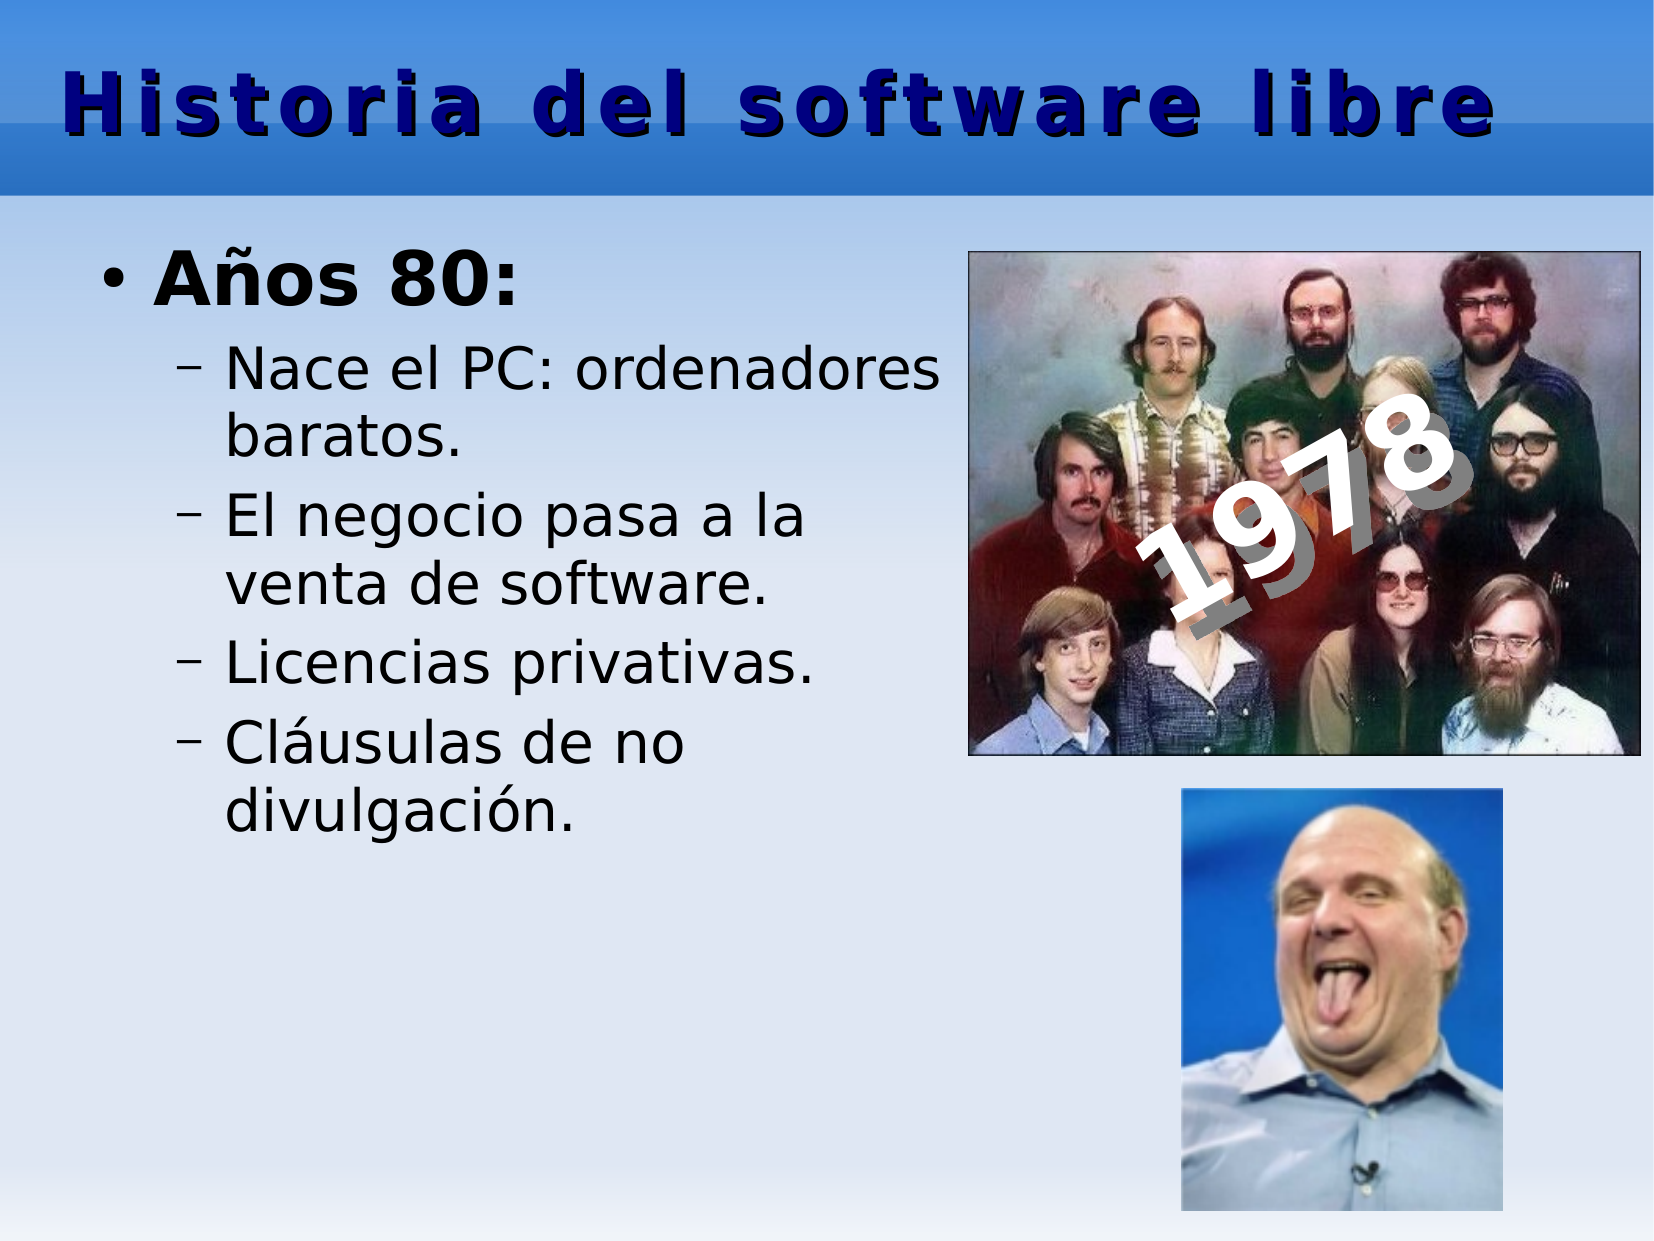

# Historia del software libre
Años 80:
Nace el PC: ordenadores baratos.
El negocio pasa a la venta de software.
Licencias privativas.
Cláusulas de no divulgación.
1978